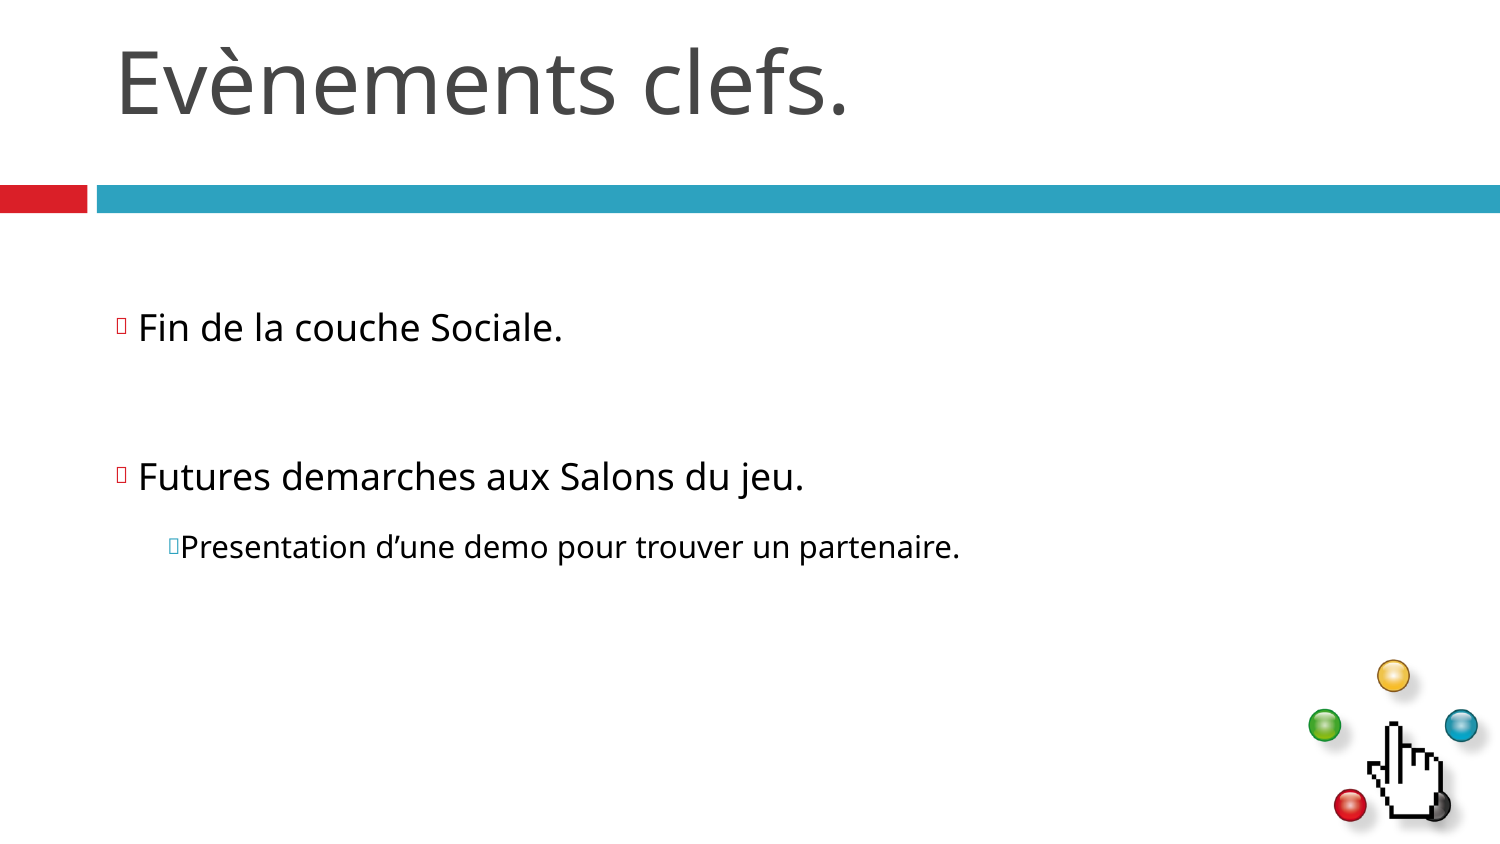

# Evènements clefs.
 Fin de la couche Sociale.
 Futures demarches aux Salons du jeu.
Presentation d’une demo pour trouver un partenaire.